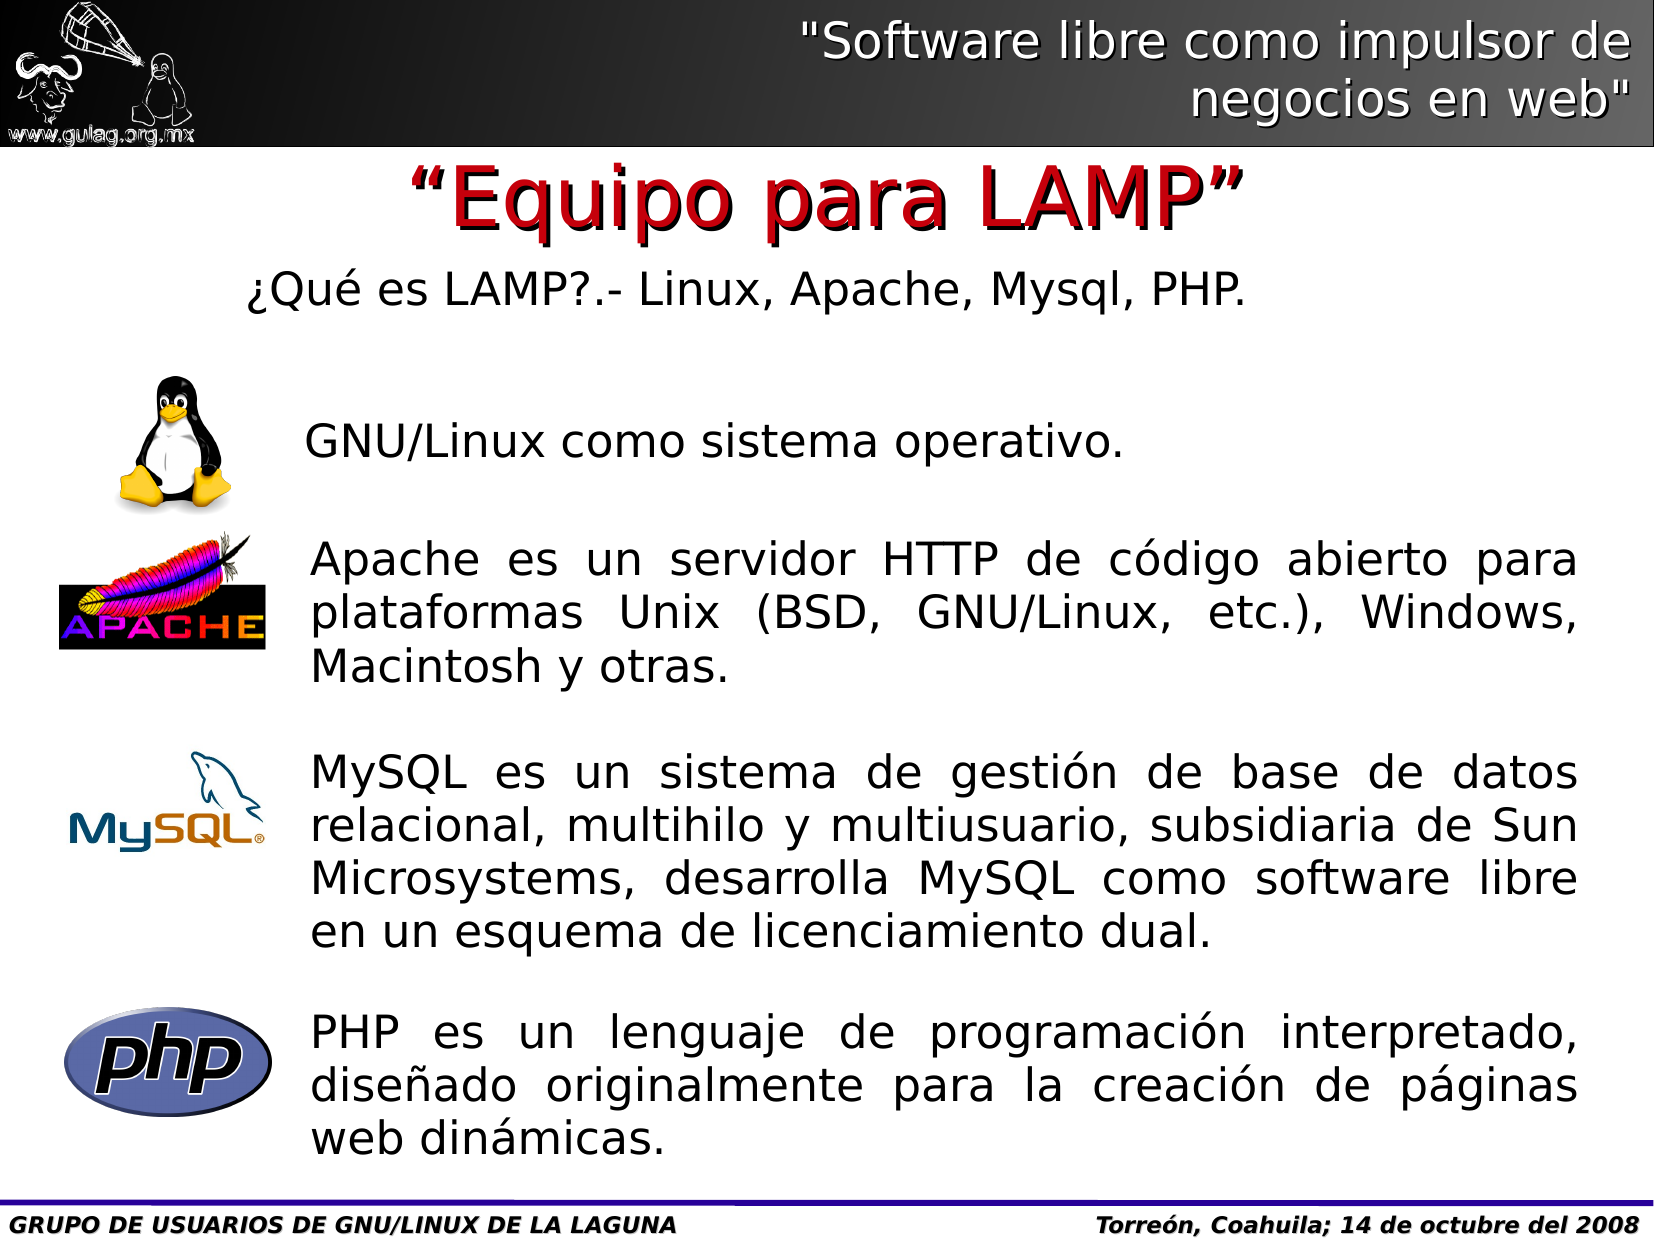

"Software libre como impulsor de negocios en web"
GRUPO DE USUARIOS DE GNU/LINUX DE LA LAGUNA
Torreón, Coahuila; 14 de octubre del 2008
“Equipo para LAMP”
¿Qué es LAMP?.- Linux, Apache, Mysql, PHP.
GNU/Linux como sistema operativo.
Apache es un servidor HTTP de código abierto para plataformas Unix (BSD, GNU/Linux, etc.), Windows, Macintosh y otras.
MySQL es un sistema de gestión de base de datos relacional, multihilo y multiusuario, subsidiaria de Sun Microsystems, desarrolla MySQL como software libre en un esquema de licenciamiento dual.
PHP es un lenguaje de programación interpretado, diseñado originalmente para la creación de páginas web dinámicas.